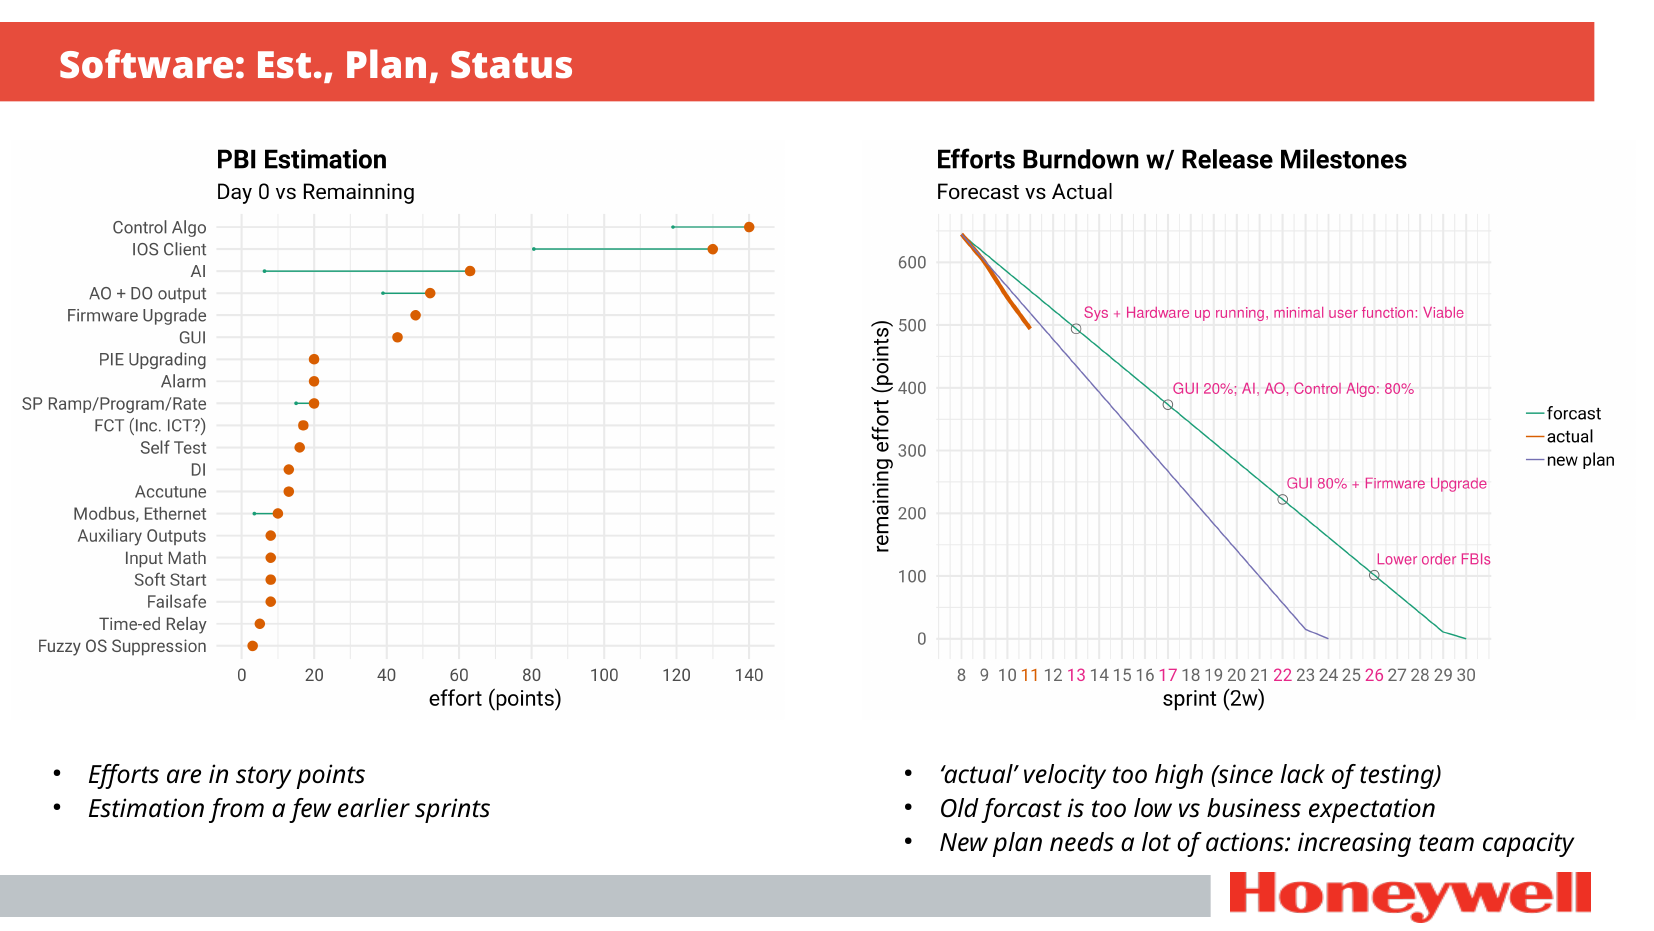

# Software: Est., Plan, Status
Efforts are in story points
Estimation from a few earlier sprints
‘actual’ velocity too high (since lack of testing)
Old forcast is too low vs business expectation
New plan needs a lot of actions: increasing team capacity